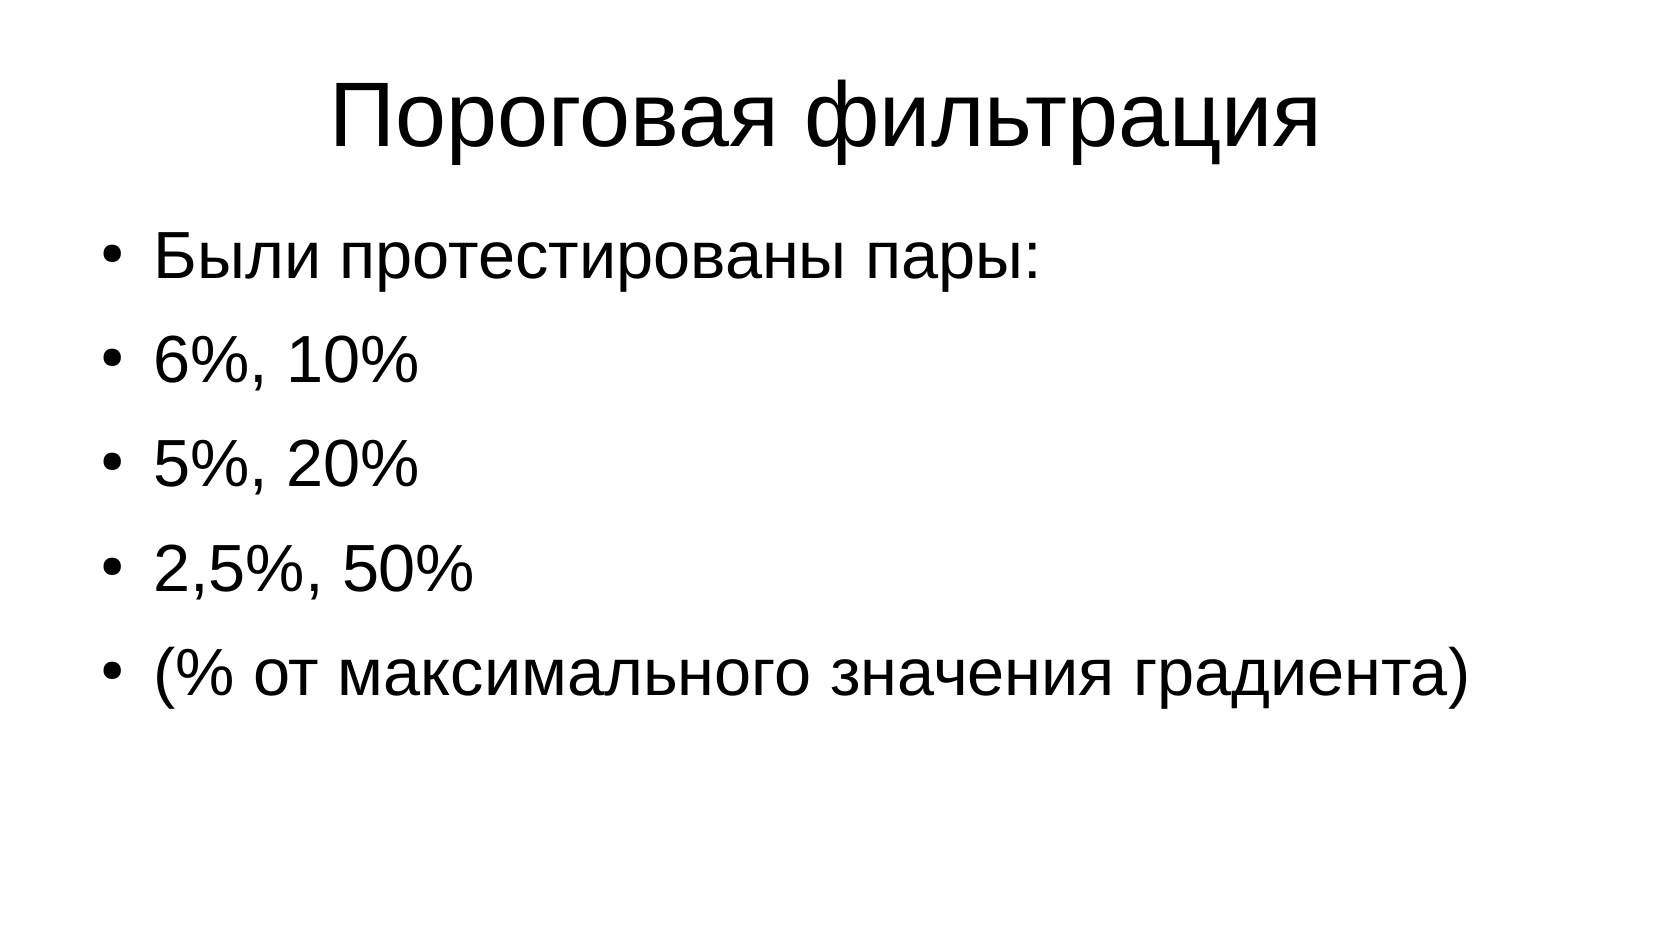

# Пороговая фильтрация
Были протестированы пары:
6%, 10%
5%, 20%
2,5%, 50%
(% от максимального значения градиента)